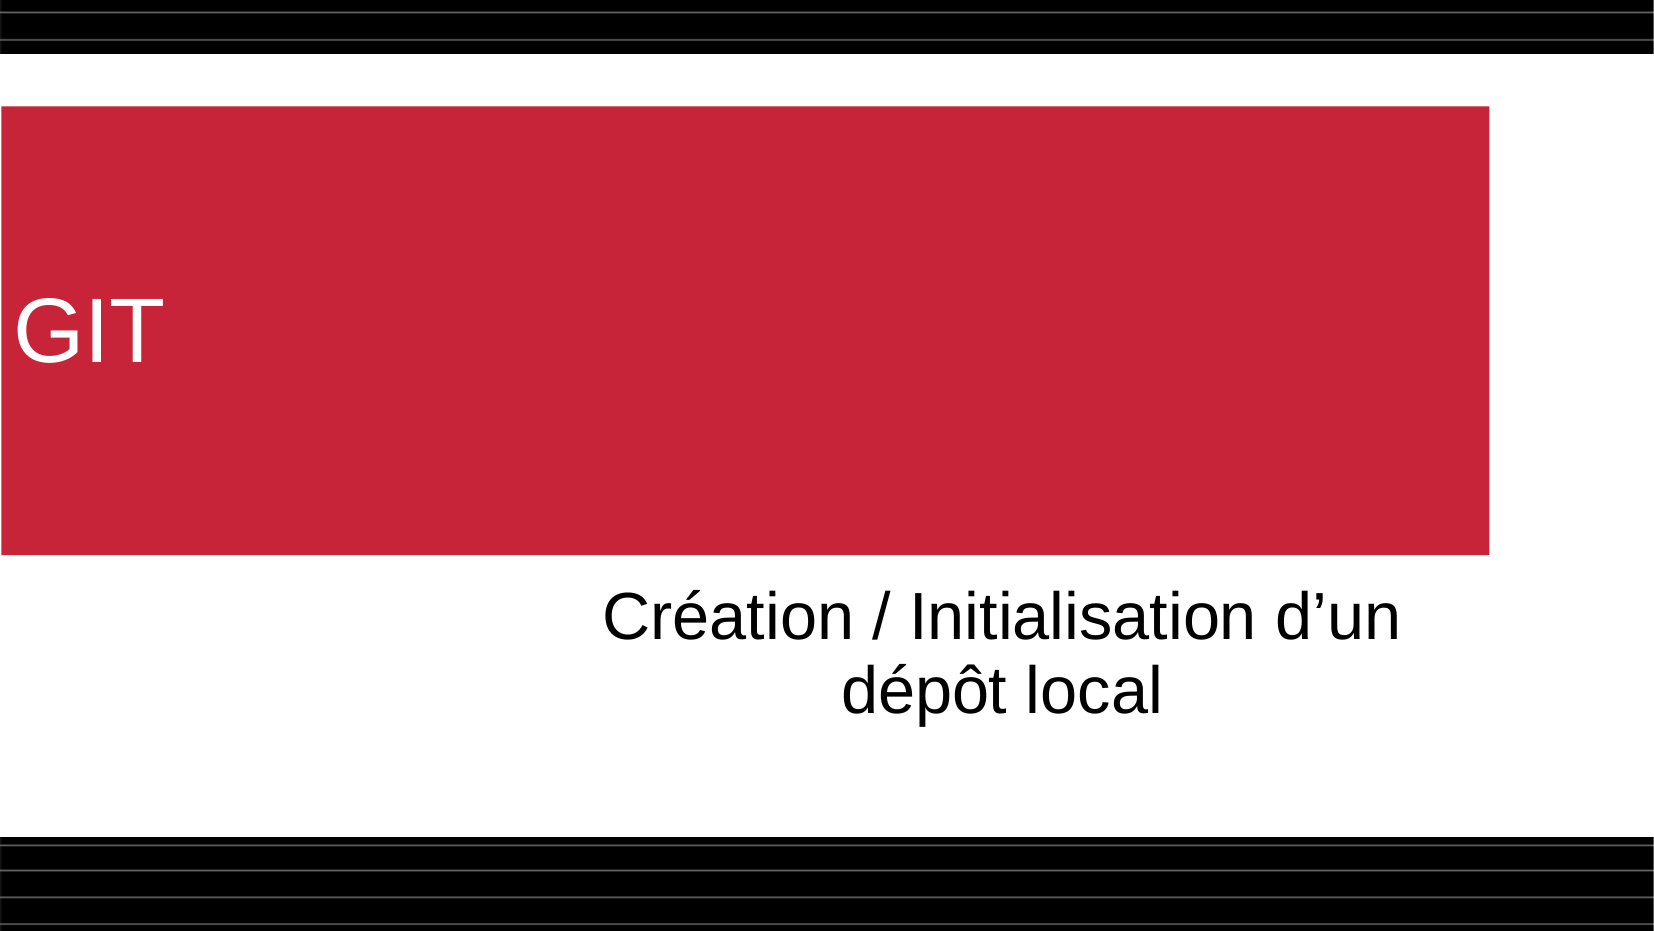

# GIT
Création / Initialisation d’un dépôt local